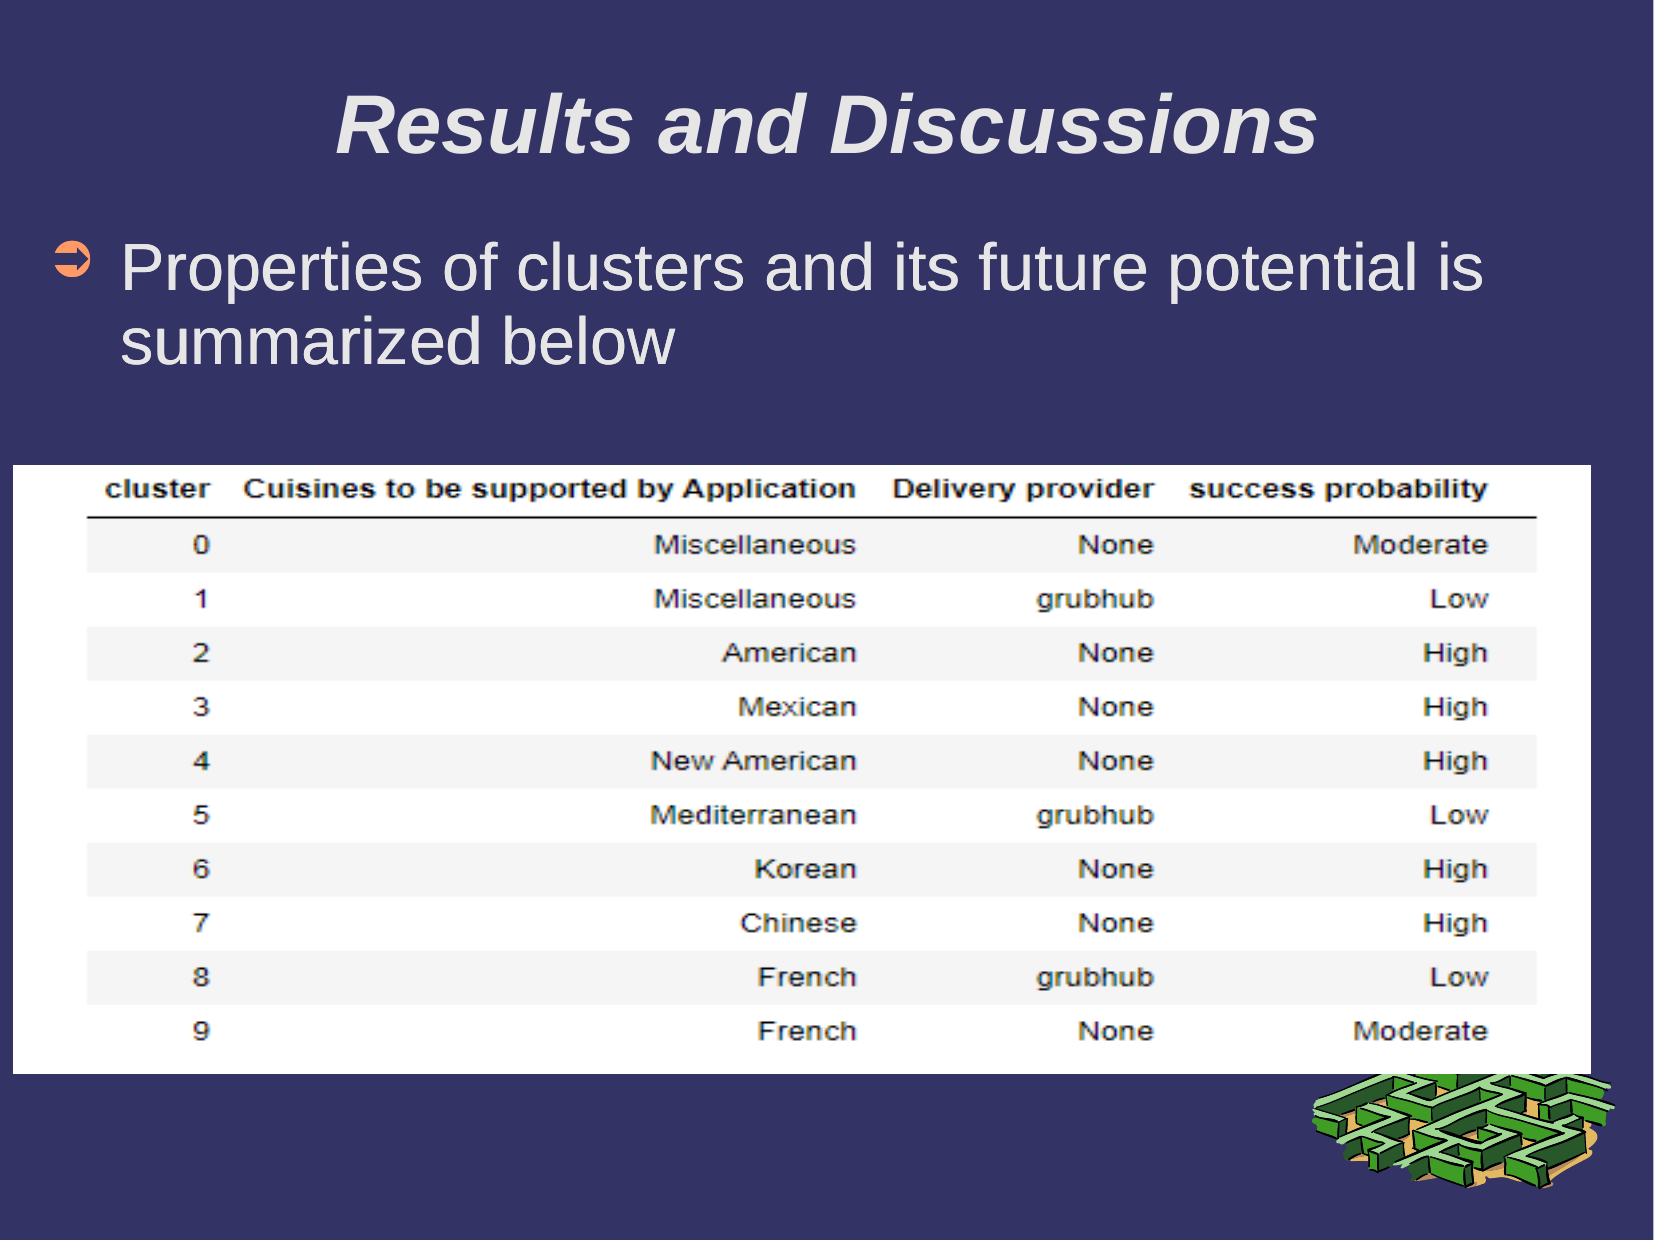

# Results and Discussions
Properties of clusters and its future potential is summarized below
Properties of clusters and its future potential is summarized below